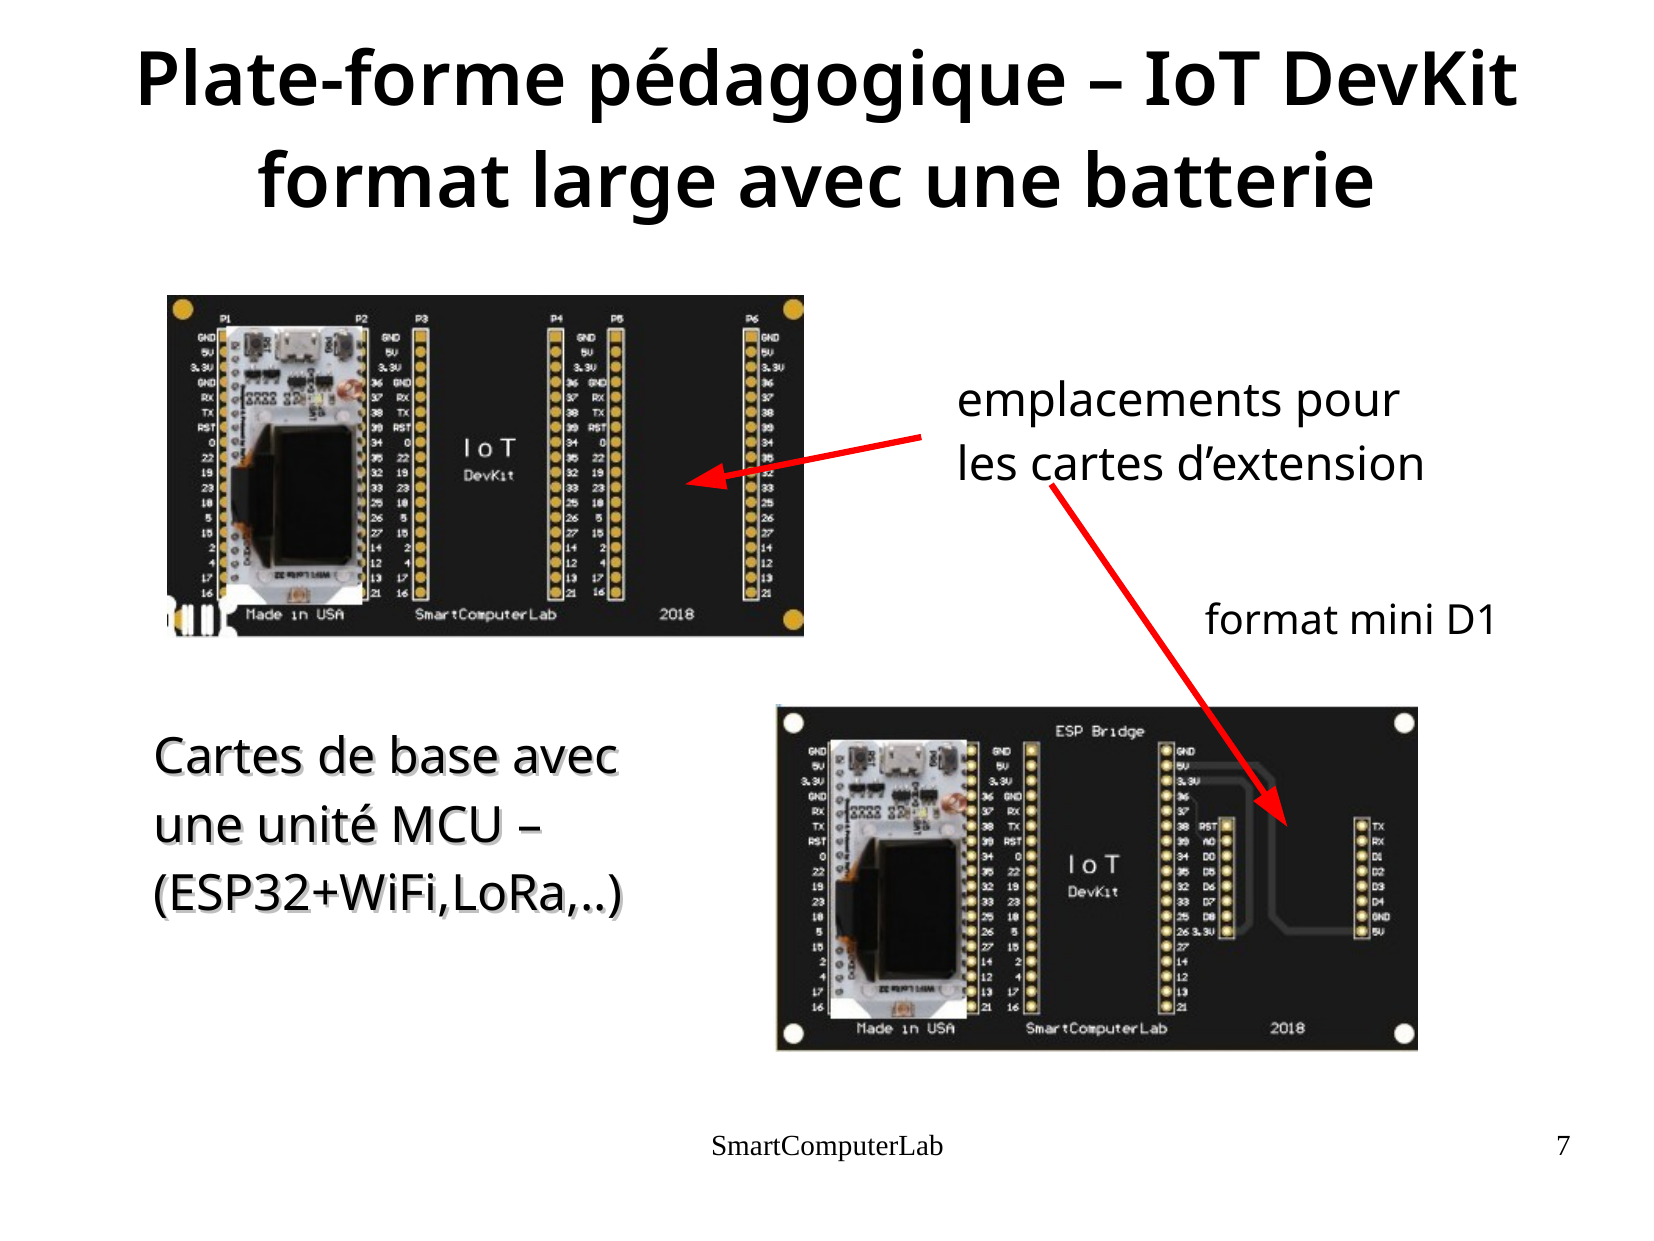

# Plate-forme pédagogique – IoT DevKit format large avec une batterie
emplacements pour les cartes d’extension
format mini D1
Cartes de base avec une unité MCU – (ESP32+WiFi,LoRa,..)
SmartComputerLab
7